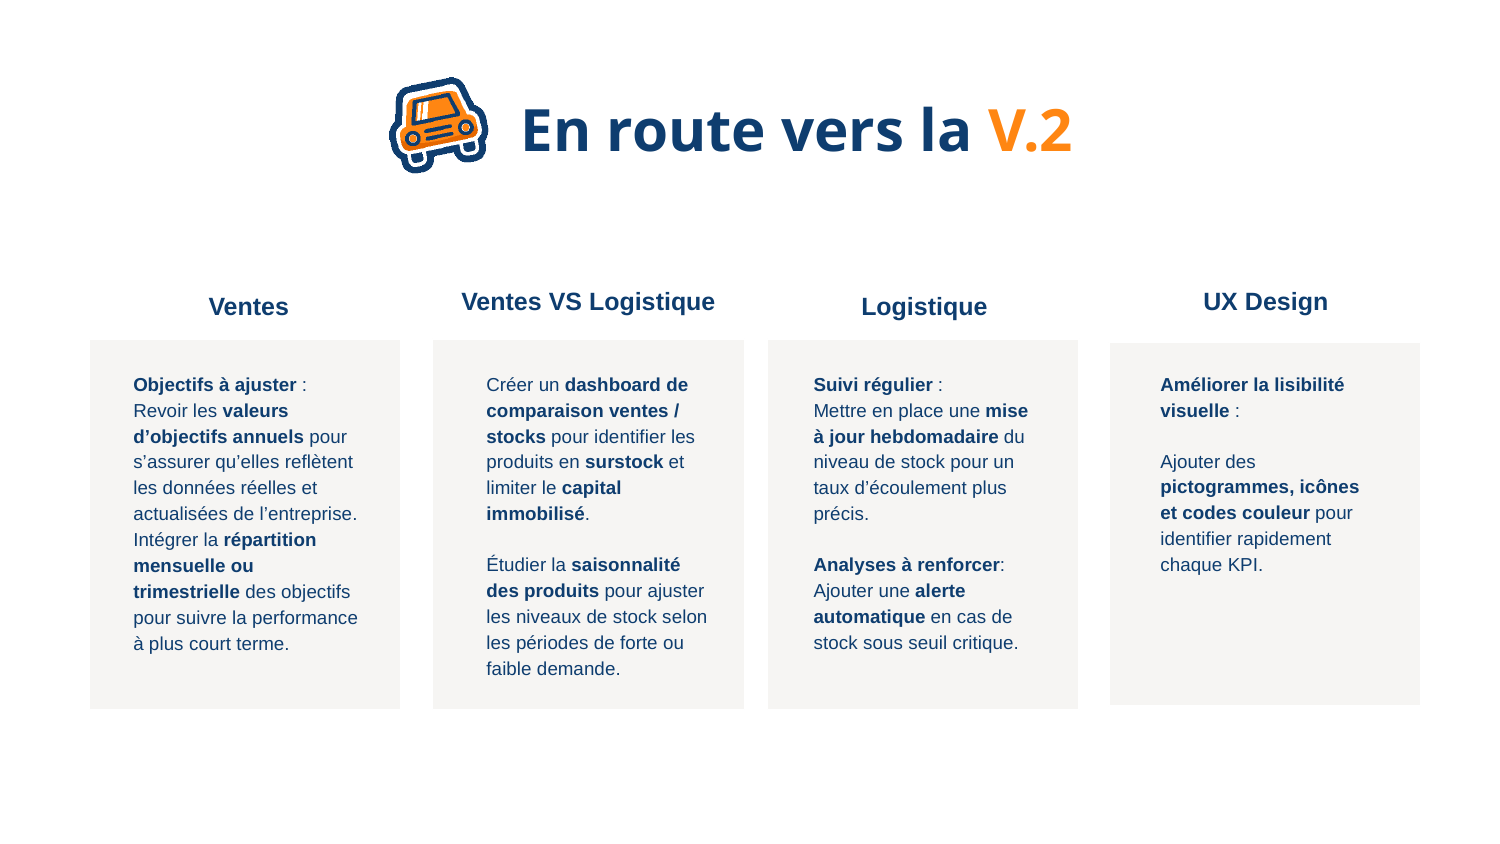

En route vers la V.2
Ventes
Ventes VS Logistique
Logistique
UX Design
# Objectifs à ajuster : Revoir les valeurs d’objectifs annuels pour s’assurer qu’elles reflètent les données réelles et actualisées de l’entreprise. Intégrer la répartition mensuelle ou trimestrielle des objectifs pour suivre la performance à plus court terme.
Créer un dashboard de comparaison ventes / stocks pour identifier les produits en surstock et limiter le capital immobilisé.
Étudier la saisonnalité des produits pour ajuster les niveaux de stock selon les périodes de forte ou faible demande.
Suivi régulier :
Mettre en place une mise à jour hebdomadaire du niveau de stock pour un taux d’écoulement plus précis.
Analyses à renforcer:
Ajouter une alerte automatique en cas de stock sous seuil critique.
Améliorer la lisibilité visuelle :
Ajouter des pictogrammes, icônes et codes couleur pour identifier rapidement chaque KPI.